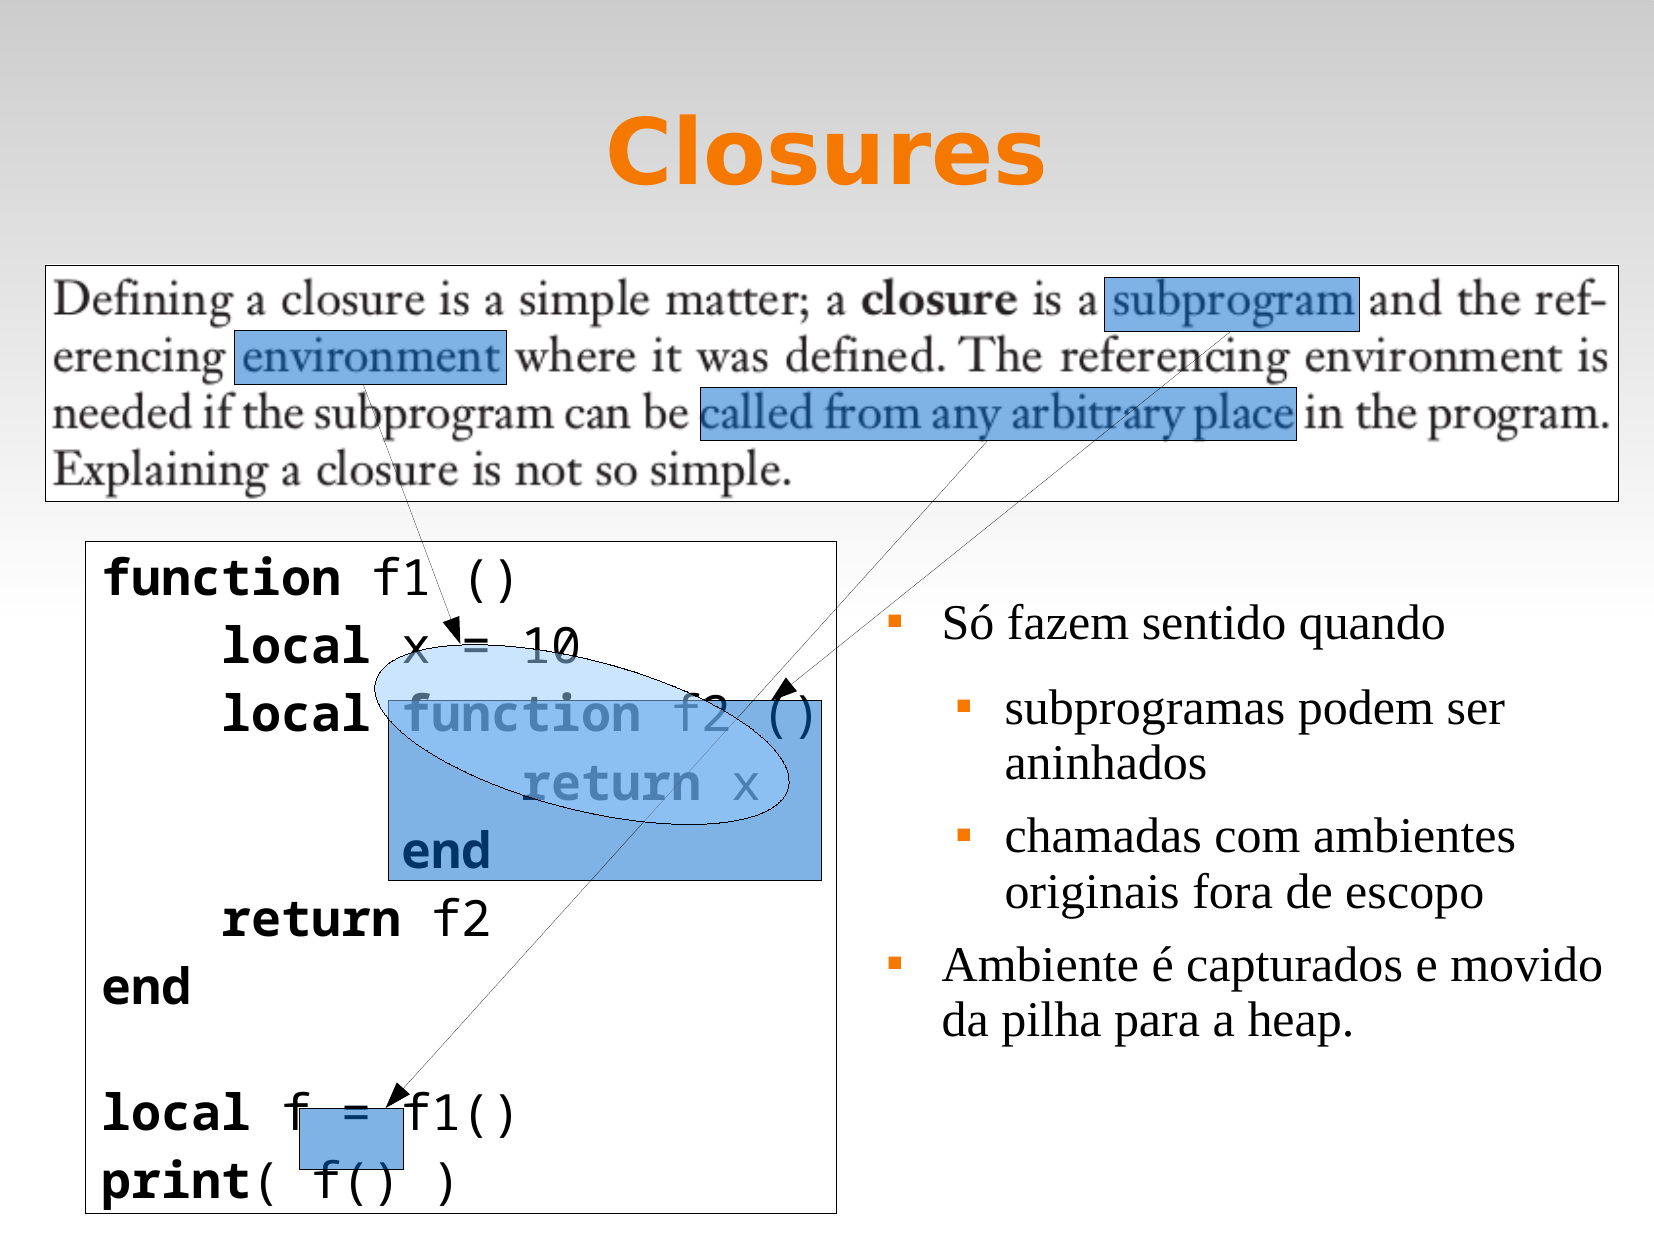

# Closures
function f1 ()
 local x = 10
 local function f2 ()
 return x
 end
 return f2
end
local f = f1()
print( f() )
Só fazem sentido quando
subprogramas podem ser aninhados
chamadas com ambientes originais fora de escopo
Ambiente é capturados e movido da pilha para a heap.